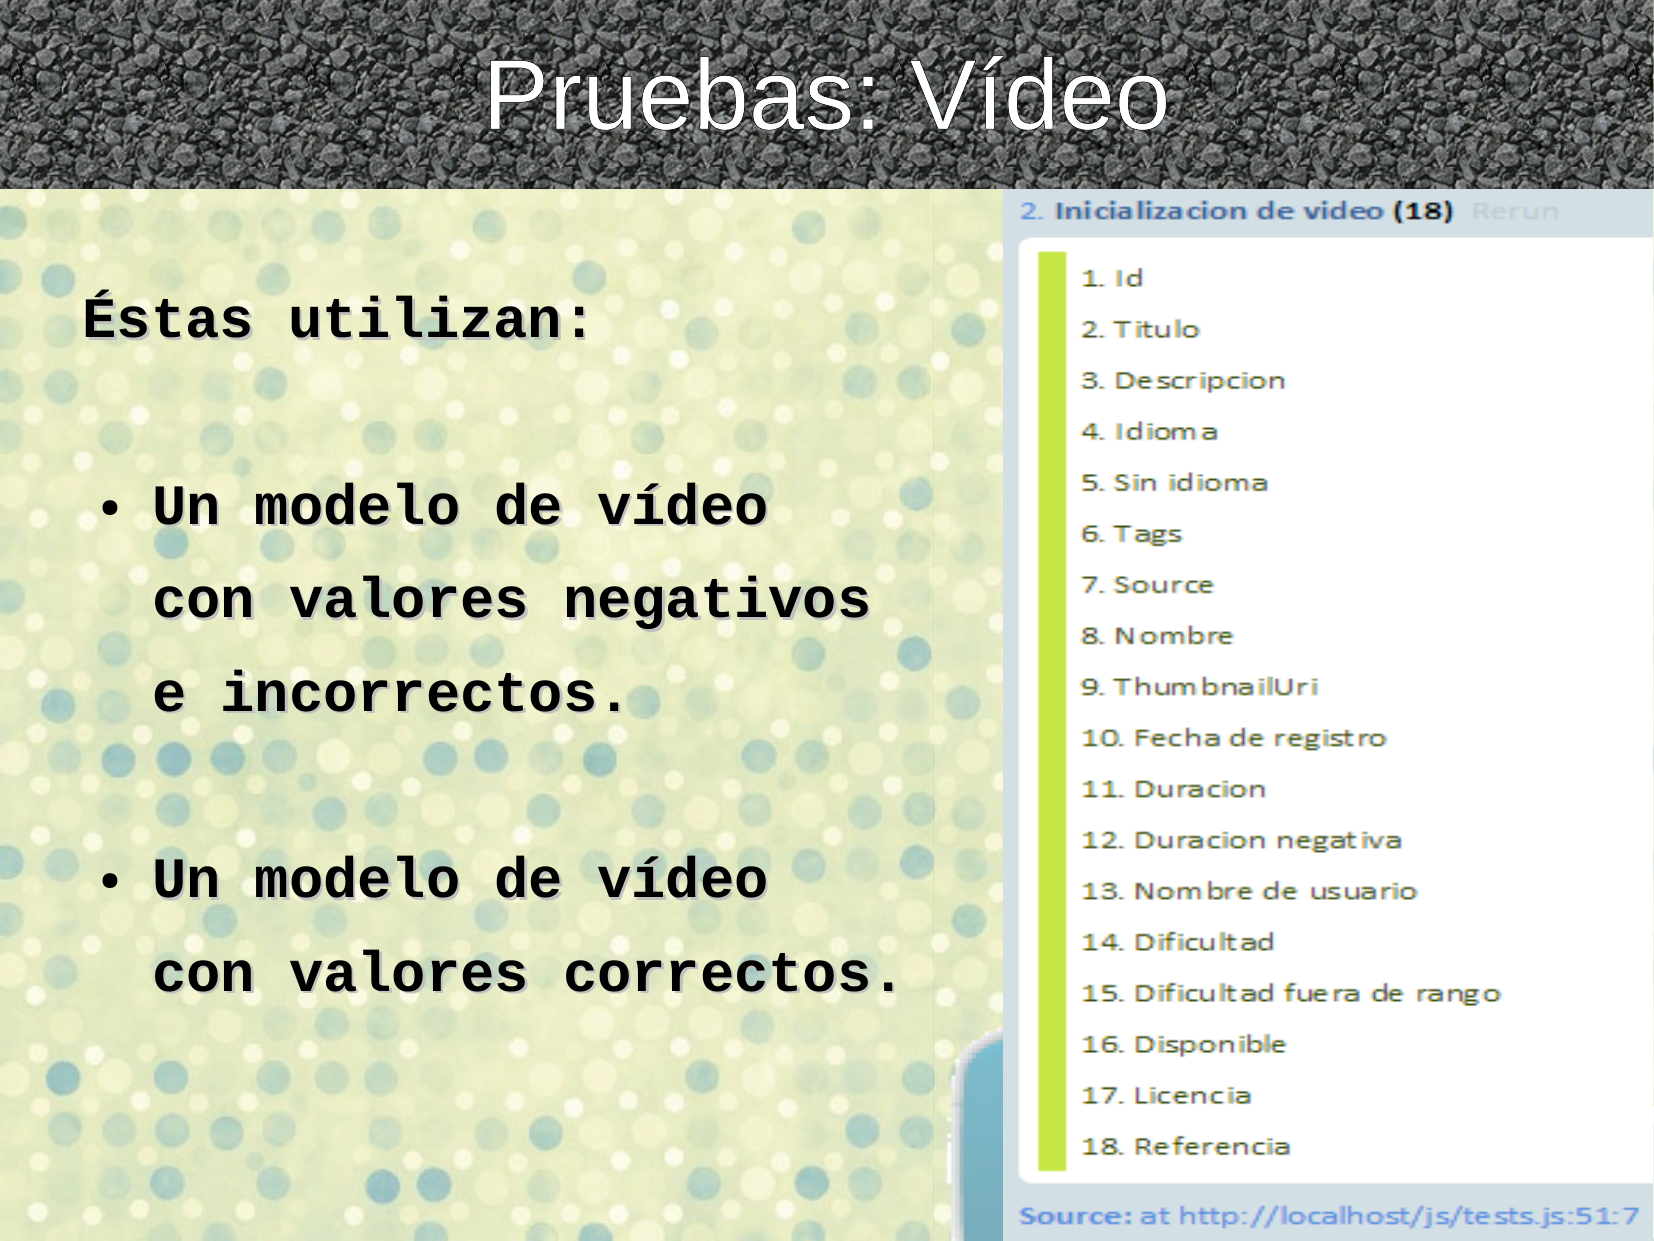

# Pruebas: Vídeo
Éstas utilizan:
Un modelo de vídeo
con valores negativos
e incorrectos.
Un modelo de vídeo
con valores correctos.